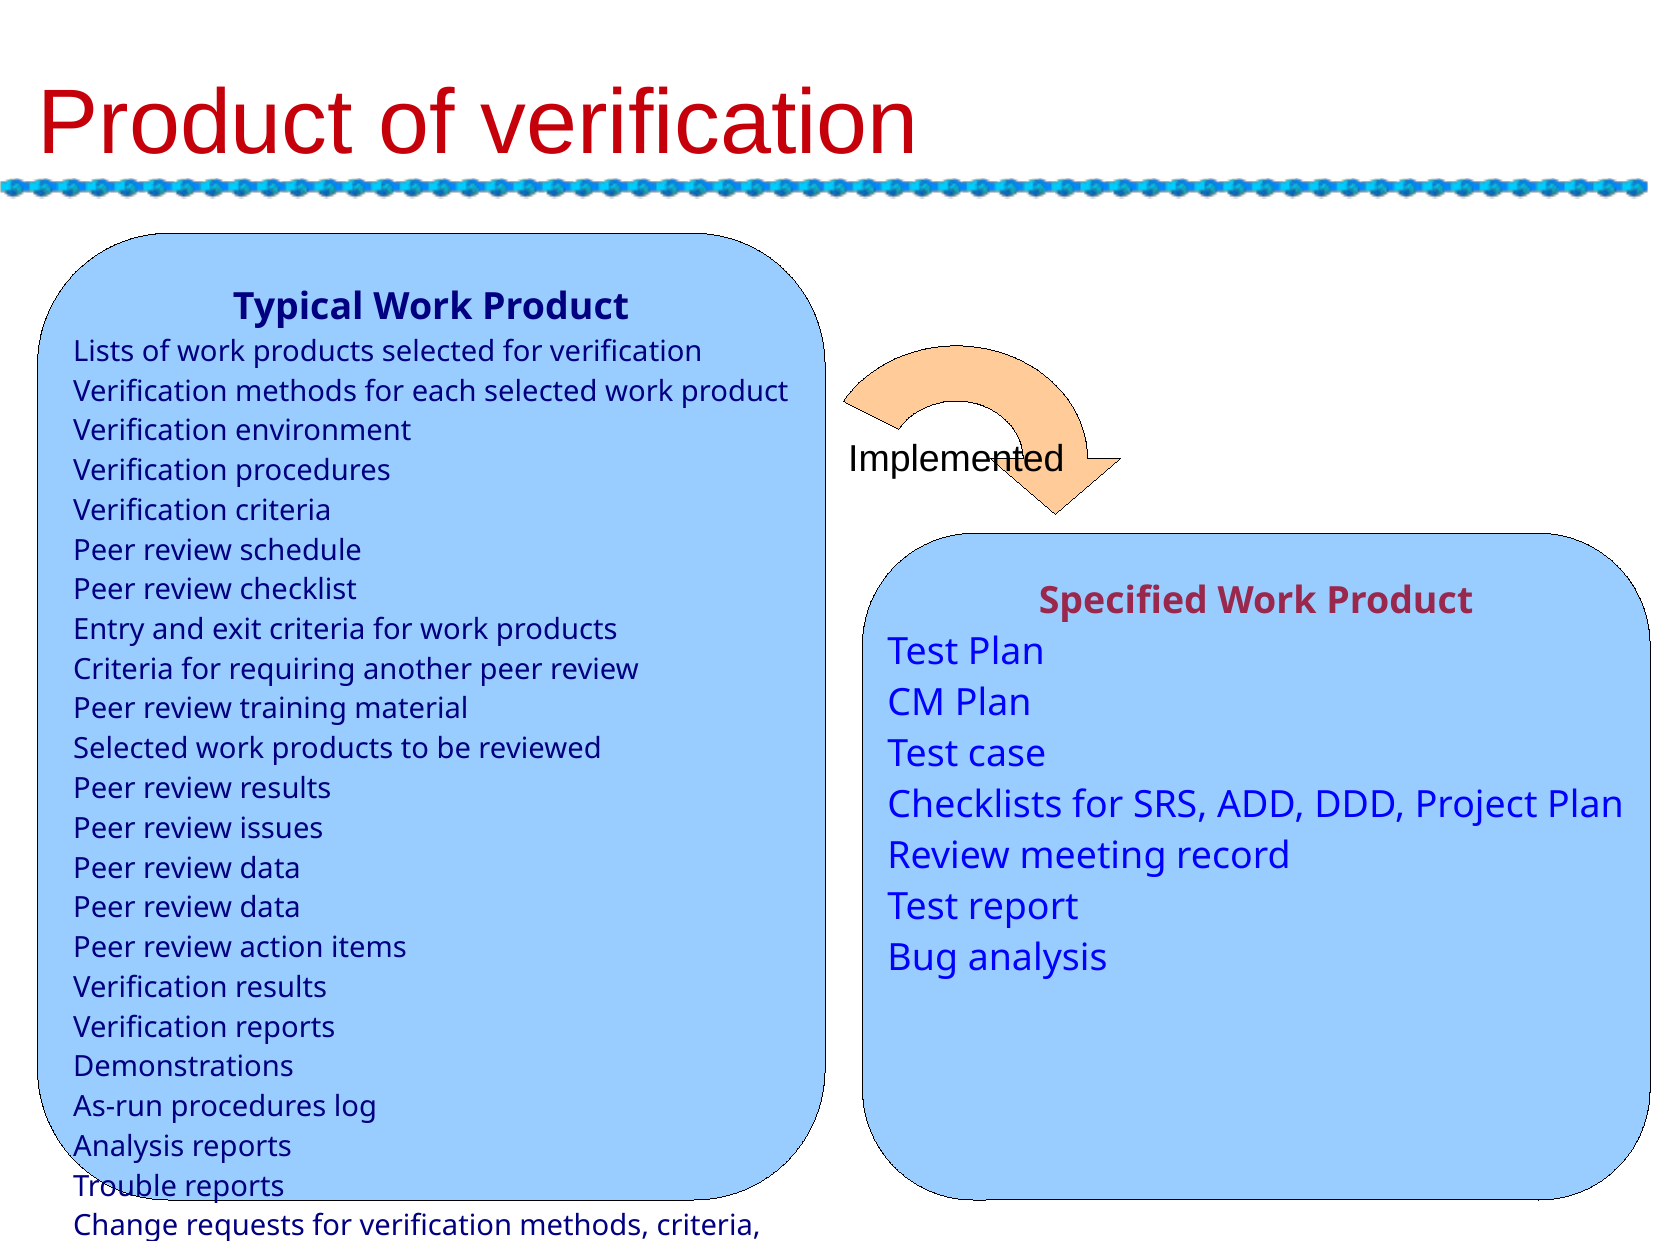

# Product of verification
Typical Work Product
Lists of work products selected for verification
Verification methods for each selected work product
Verification environment
Verification procedures
Verification criteria
Peer review schedule
Peer review checklist
Entry and exit criteria for work products
Criteria for requiring another peer review
Peer review training material
Selected work products to be reviewed
Peer review results
Peer review issues
Peer review data
Peer review data
Peer review action items
Verification results
Verification reports
Demonstrations
As-run procedures log
Analysis reports
Trouble reports
Change requests for verification methods, criteria,
 and the environment
Implemented
Specified Work Product
Test Plan
CM Plan
Test case
Checklists for SRS, ADD, DDD, Project Plan
Review meeting record
Test report
Bug analysis